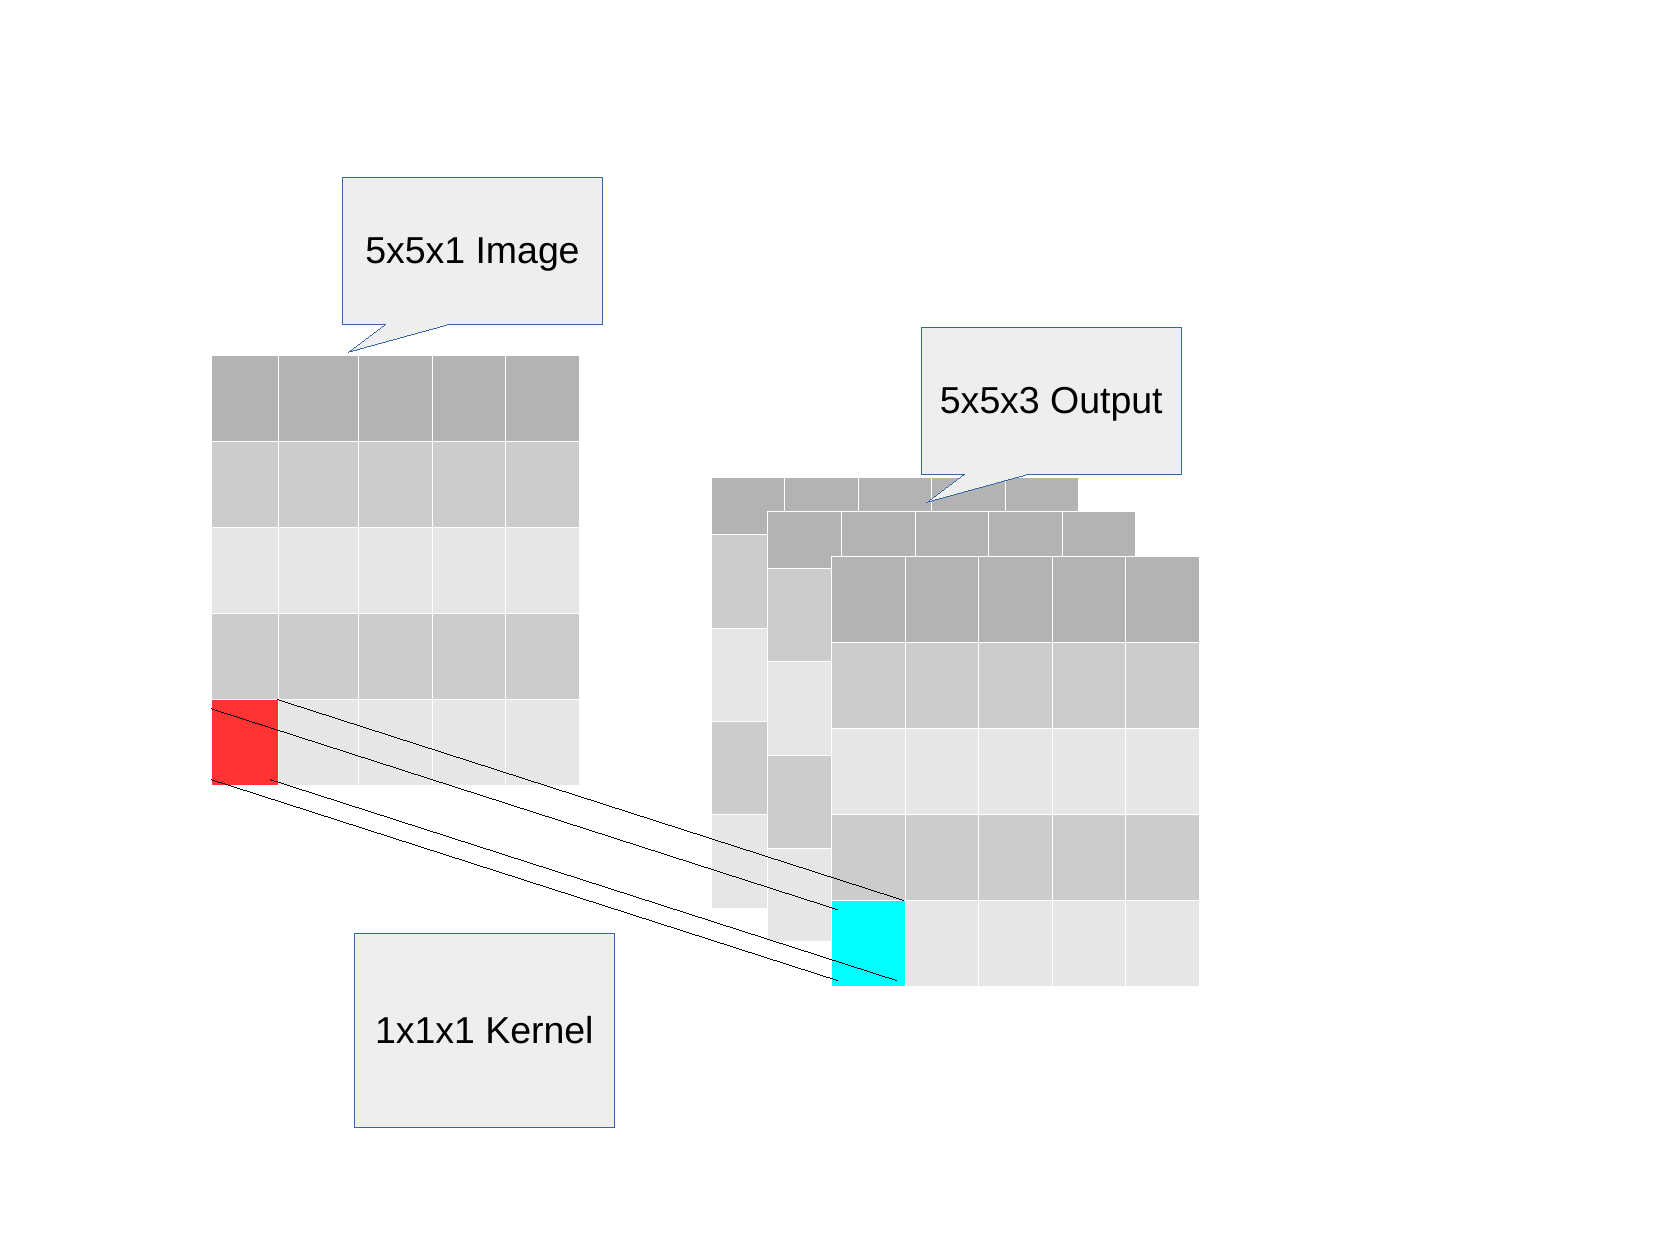

#
5x5x1 Image
5x5x3 Output
| | | | | |
| --- | --- | --- | --- | --- |
| | | | | |
| | | | | |
| | | | | |
| | | | | |
| | | | | |
| --- | --- | --- | --- | --- |
| | | | | |
| | | | | |
| | | | | |
| | | | | |
| | | | | |
| --- | --- | --- | --- | --- |
| | | | | |
| | | | | |
| | | | | |
| | | | | |
| | | | | |
| --- | --- | --- | --- | --- |
| | | | | |
| | | | | |
| | | | | |
| | | | | |
1x1x1 Kernel